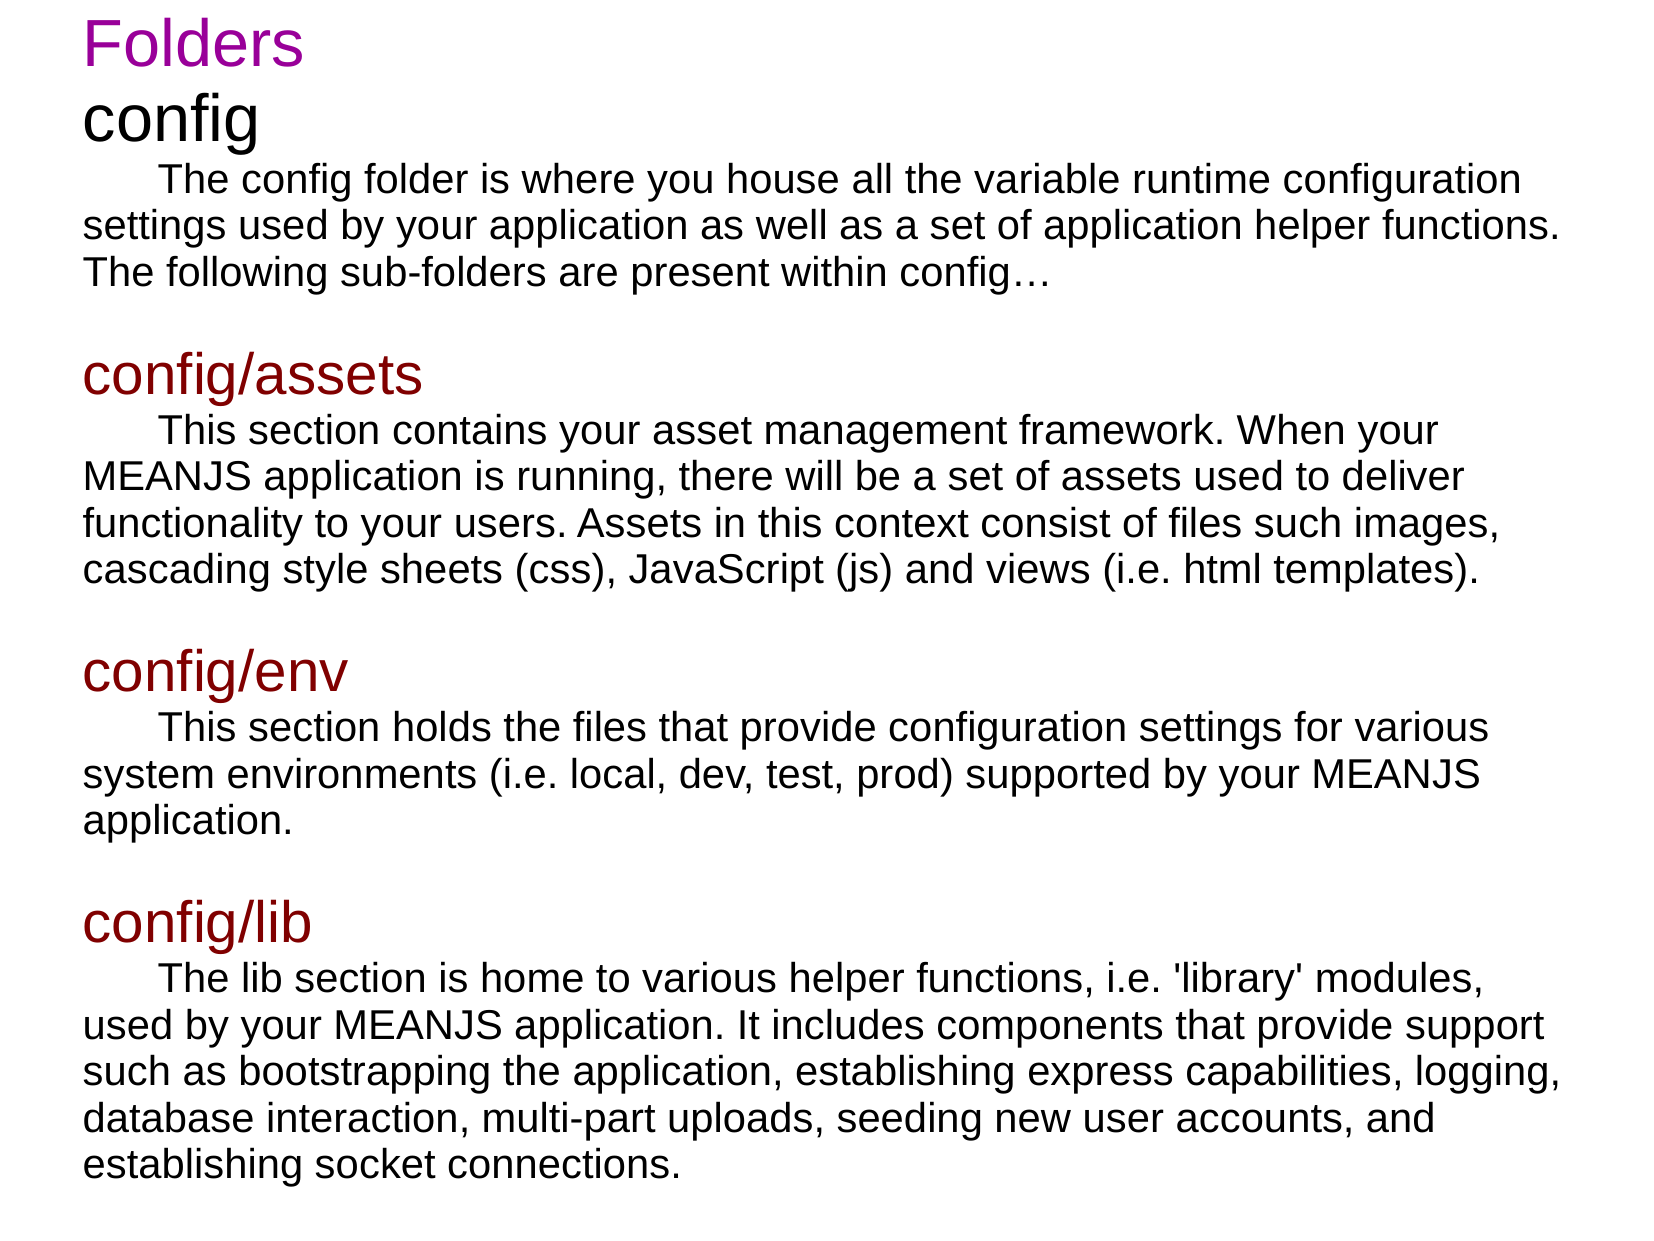

# Folders
config
	The config folder is where you house all the variable runtime configuration settings used by your application as well as a set of application helper functions. The following sub-folders are present within config…
config/assets
	This section contains your asset management framework. When your MEANJS application is running, there will be a set of assets used to deliver functionality to your users. Assets in this context consist of files such images, cascading style sheets (css), JavaScript (js) and views (i.e. html templates).
config/env
	This section holds the files that provide configuration settings for various system environments (i.e. local, dev, test, prod) supported by your MEANJS application.
config/lib
	The lib section is home to various helper functions, i.e. 'library' modules, used by your MEANJS application. It includes components that provide support such as bootstrapping the application, establishing express capabilities, logging, database interaction, multi-part uploads, seeding new user accounts, and establishing socket connections.